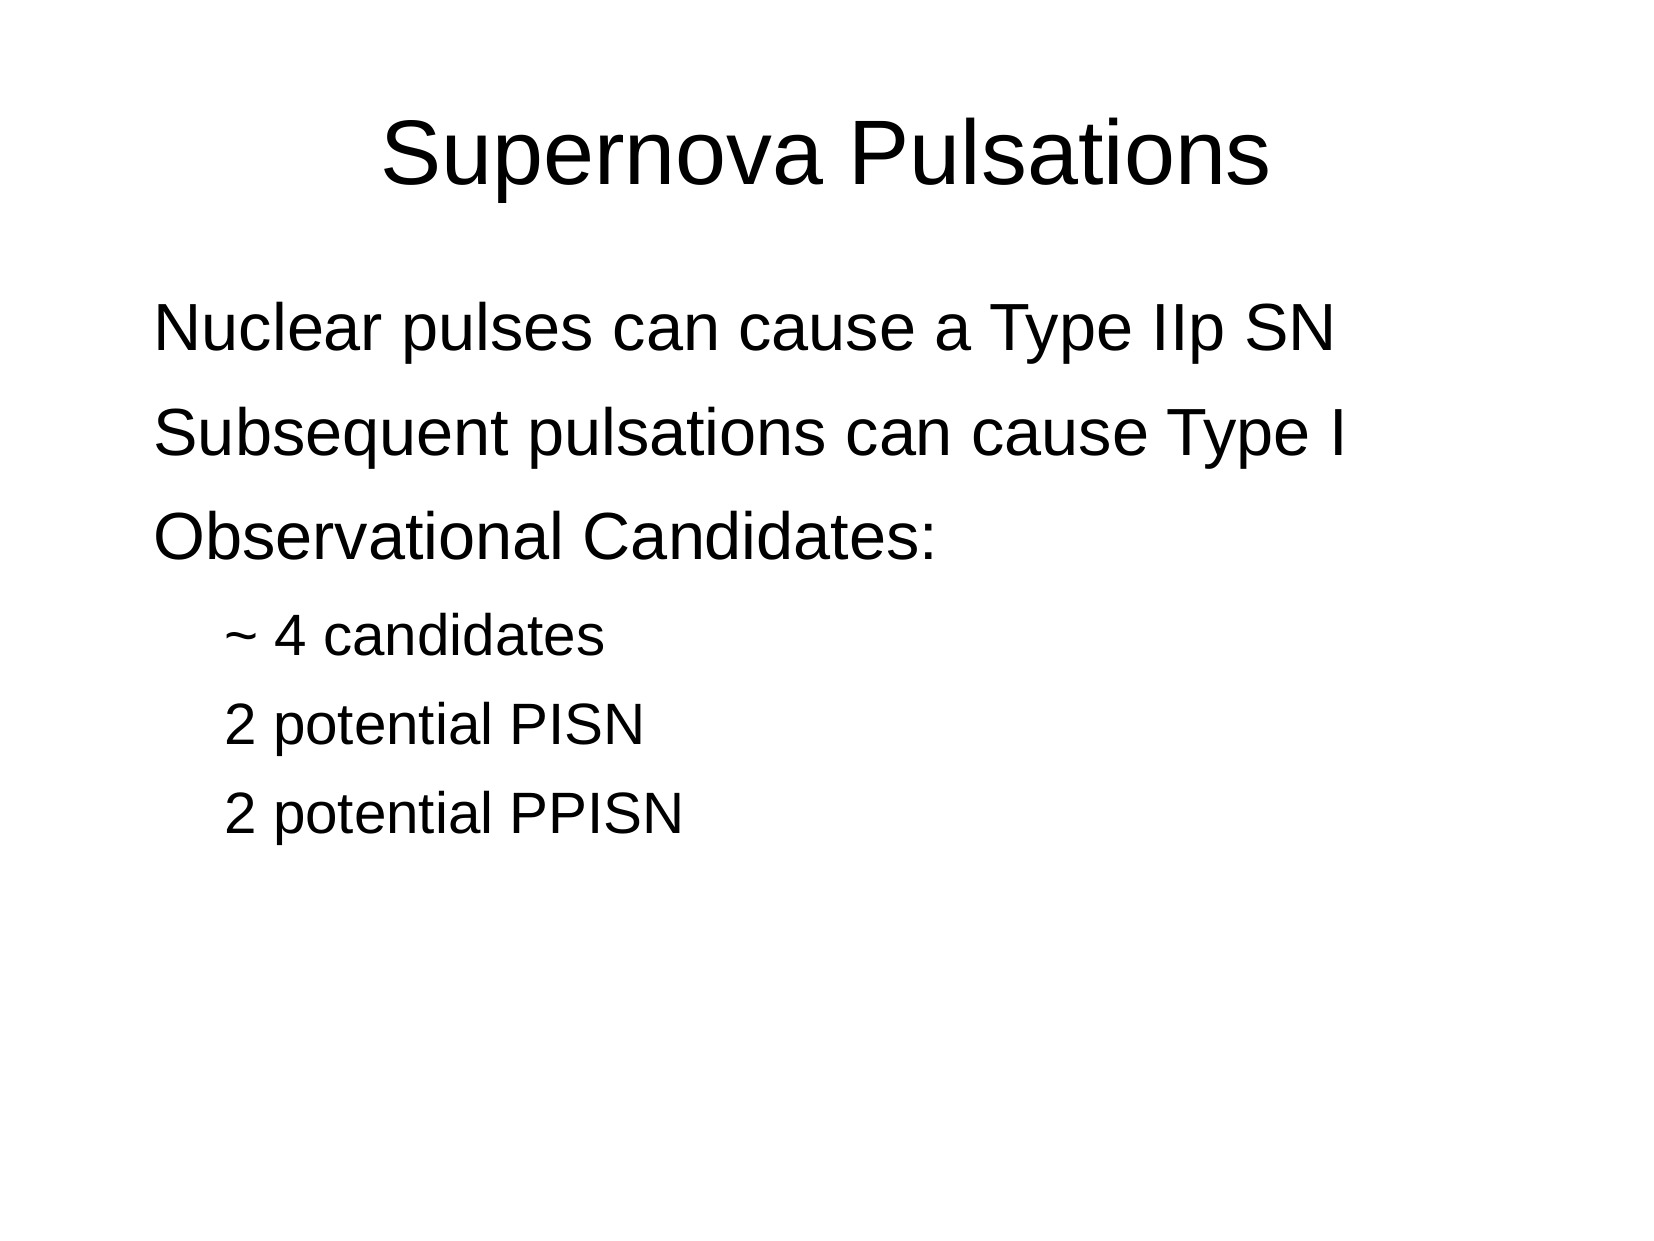

# Supernova Pulsations
Nuclear pulses can cause a Type IIp SN
Subsequent pulsations can cause Type I
Observational Candidates:
~ 4 candidates
2 potential PISN
2 potential PPISN